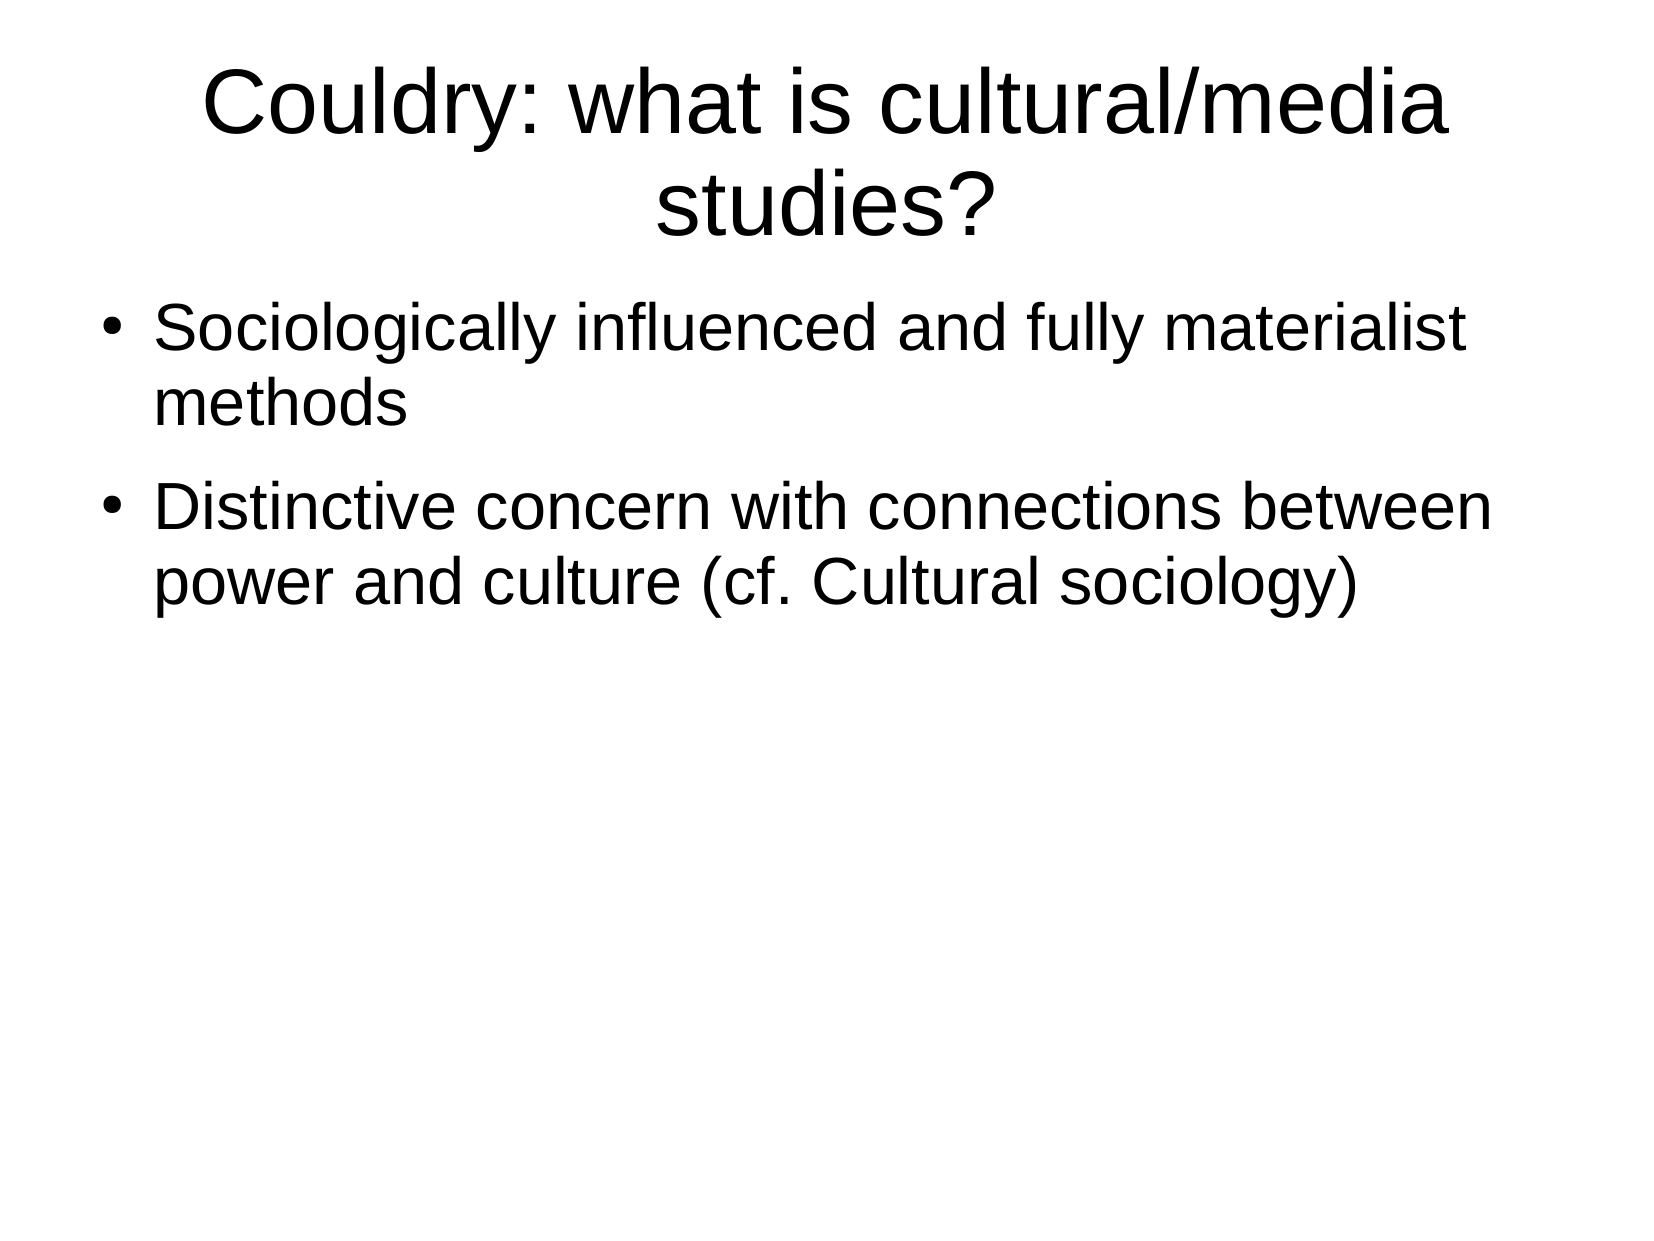

# Couldry: what is cultural/media studies?
Sociologically influenced and fully materialist methods
Distinctive concern with connections between power and culture (cf. Cultural sociology)